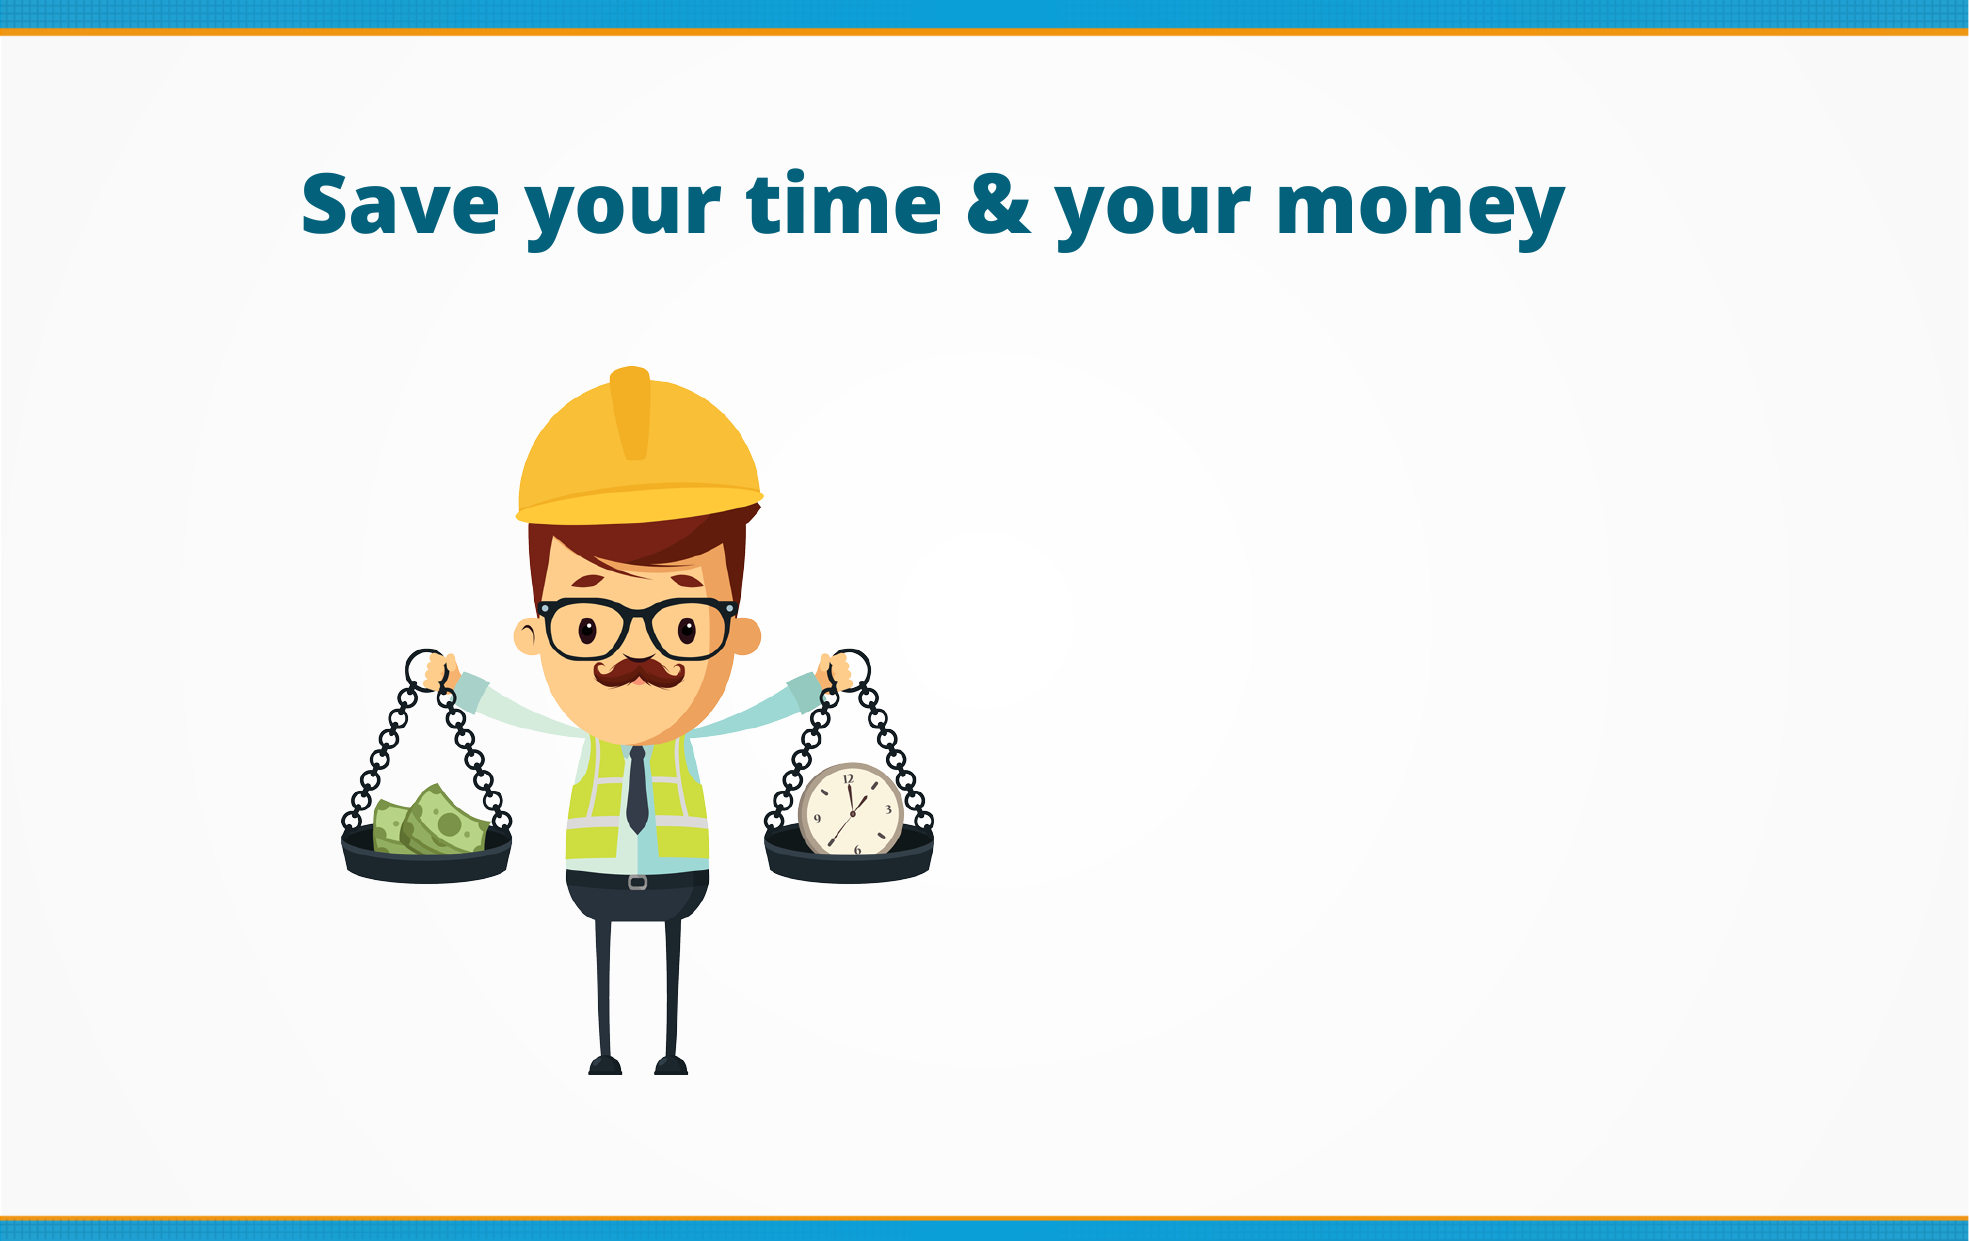

# Save your time & your money